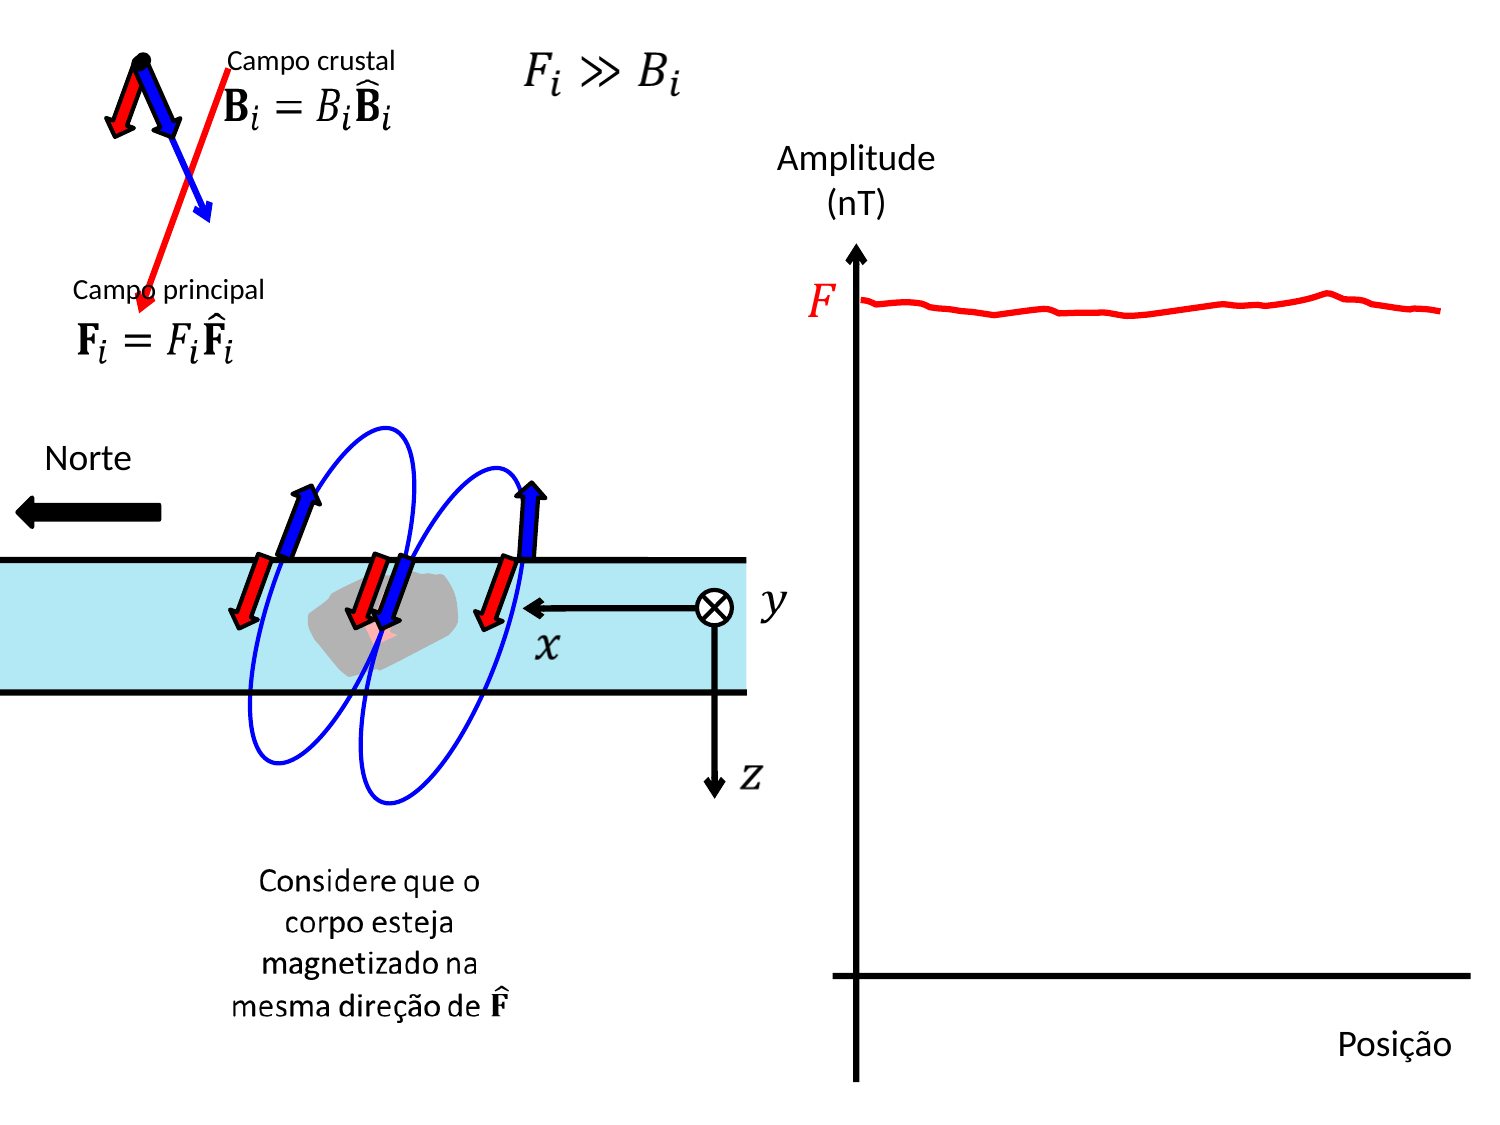

Campo crustal
Amplitude (nT)
Campo principal
Norte
Posição